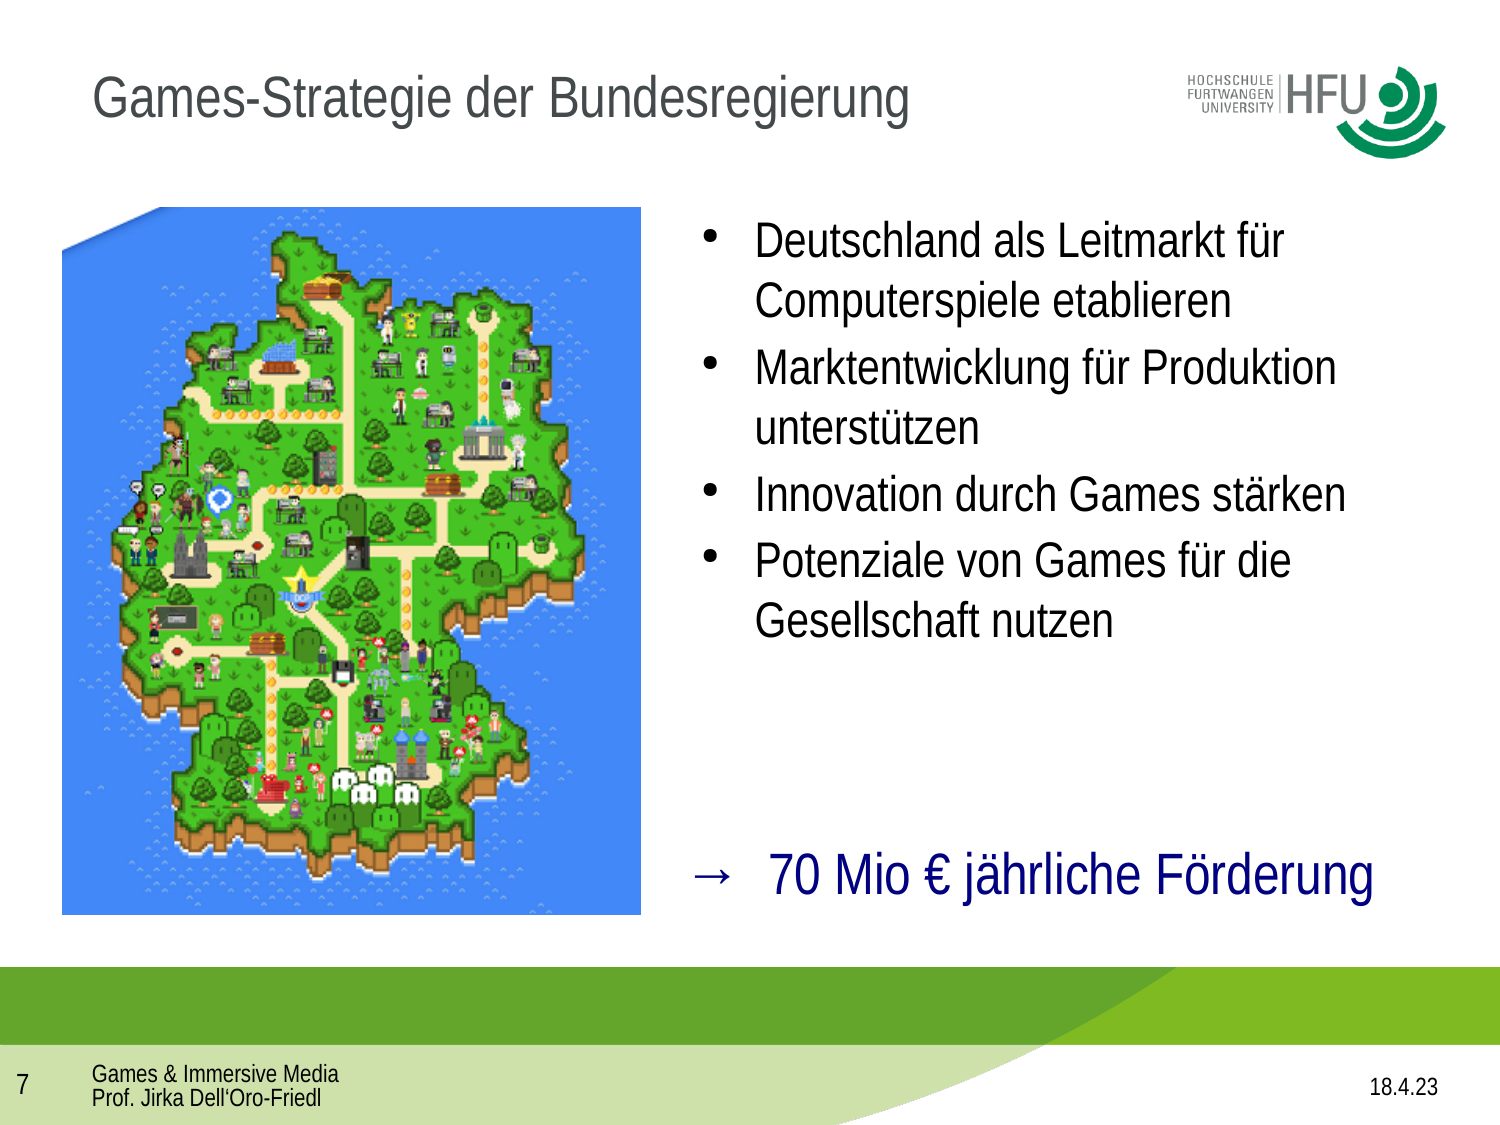

# Games-Strategie der Bundesregierung
Deutschland als Leitmarkt für Computerspiele etablieren
Marktentwicklung für Produktion unterstützen
Innovation durch Games stärken
Potenziale von Games für die Gesellschaft nutzen
→ 70 Mio € jährliche Förderung